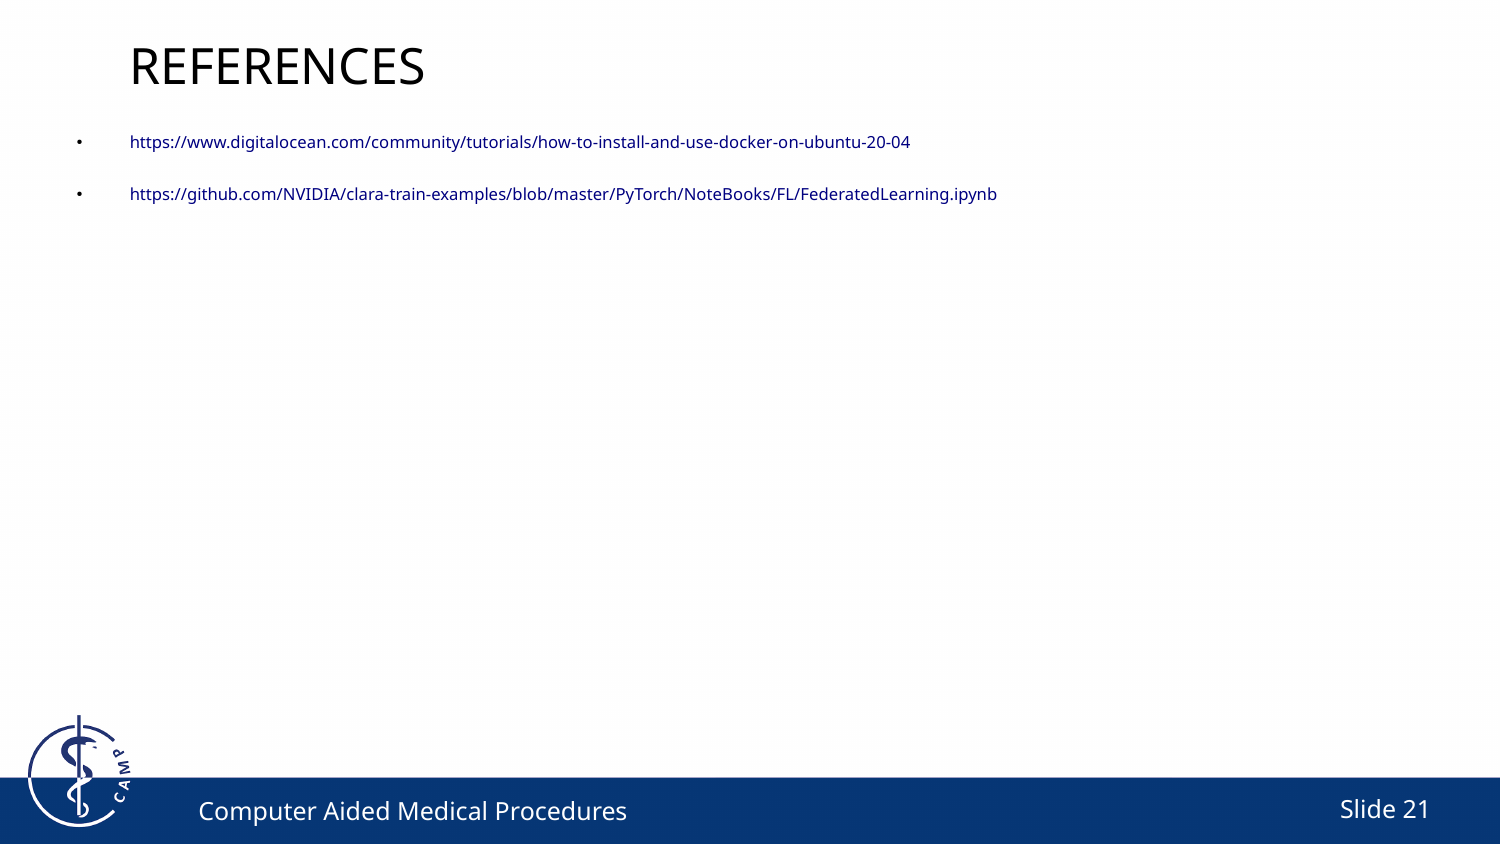

# REFERENCES
https://www.digitalocean.com/community/tutorials/how-to-install-and-use-docker-on-ubuntu-20-04
https://github.com/NVIDIA/clara-train-examples/blob/master/PyTorch/NoteBooks/FL/FederatedLearning.ipynb
Computer Aided Medical Procedures
Slide